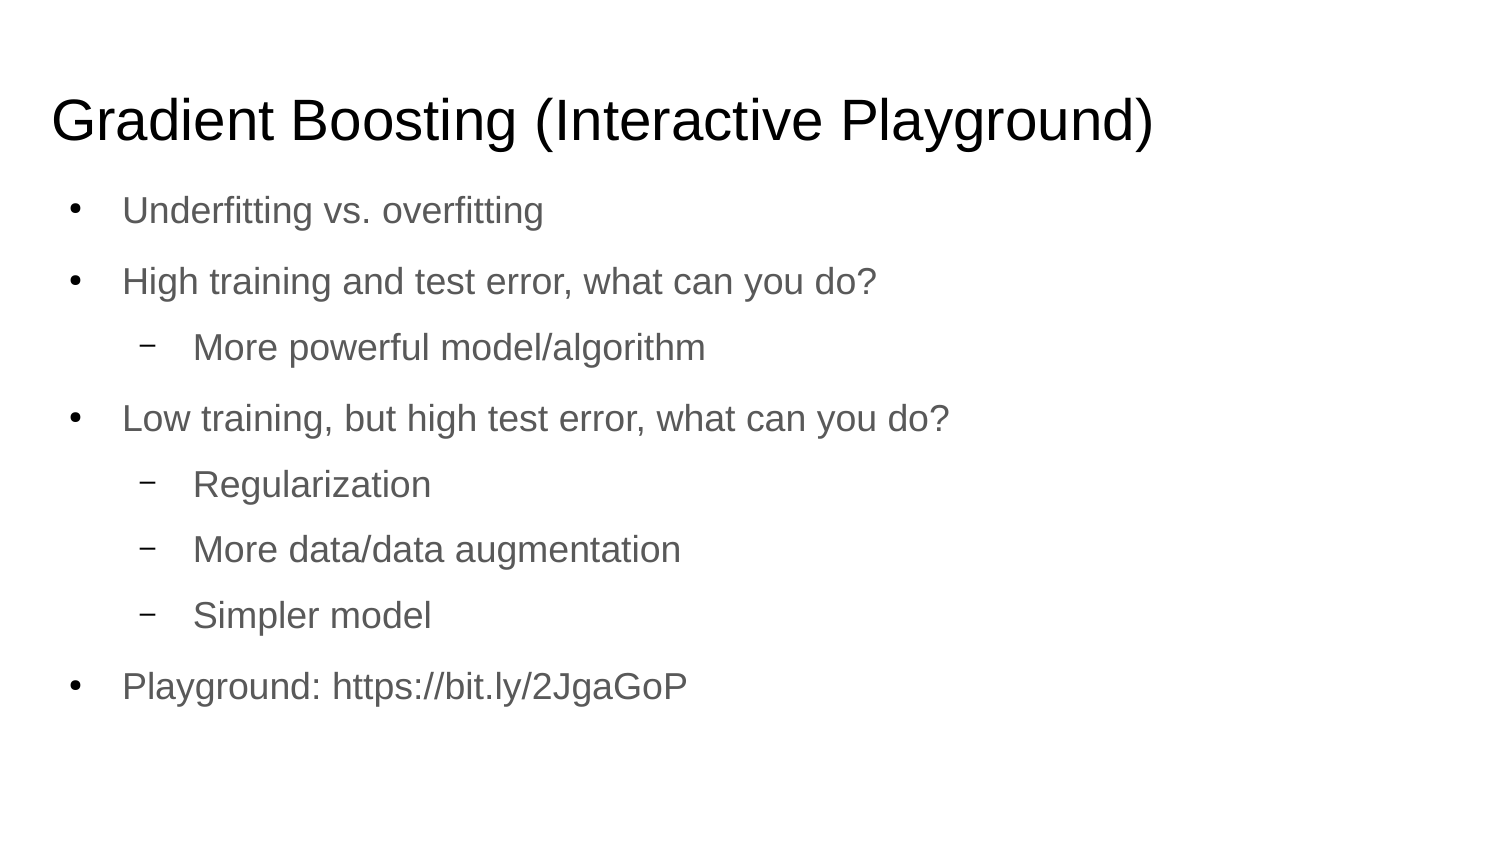

# Gradient Boosting (Interactive Playground)
Underfitting vs. overfitting
High training and test error, what can you do?
More powerful model/algorithm
Low training, but high test error, what can you do?
Regularization
More data/data augmentation
Simpler model
Playground: https://bit.ly/2JgaGoP